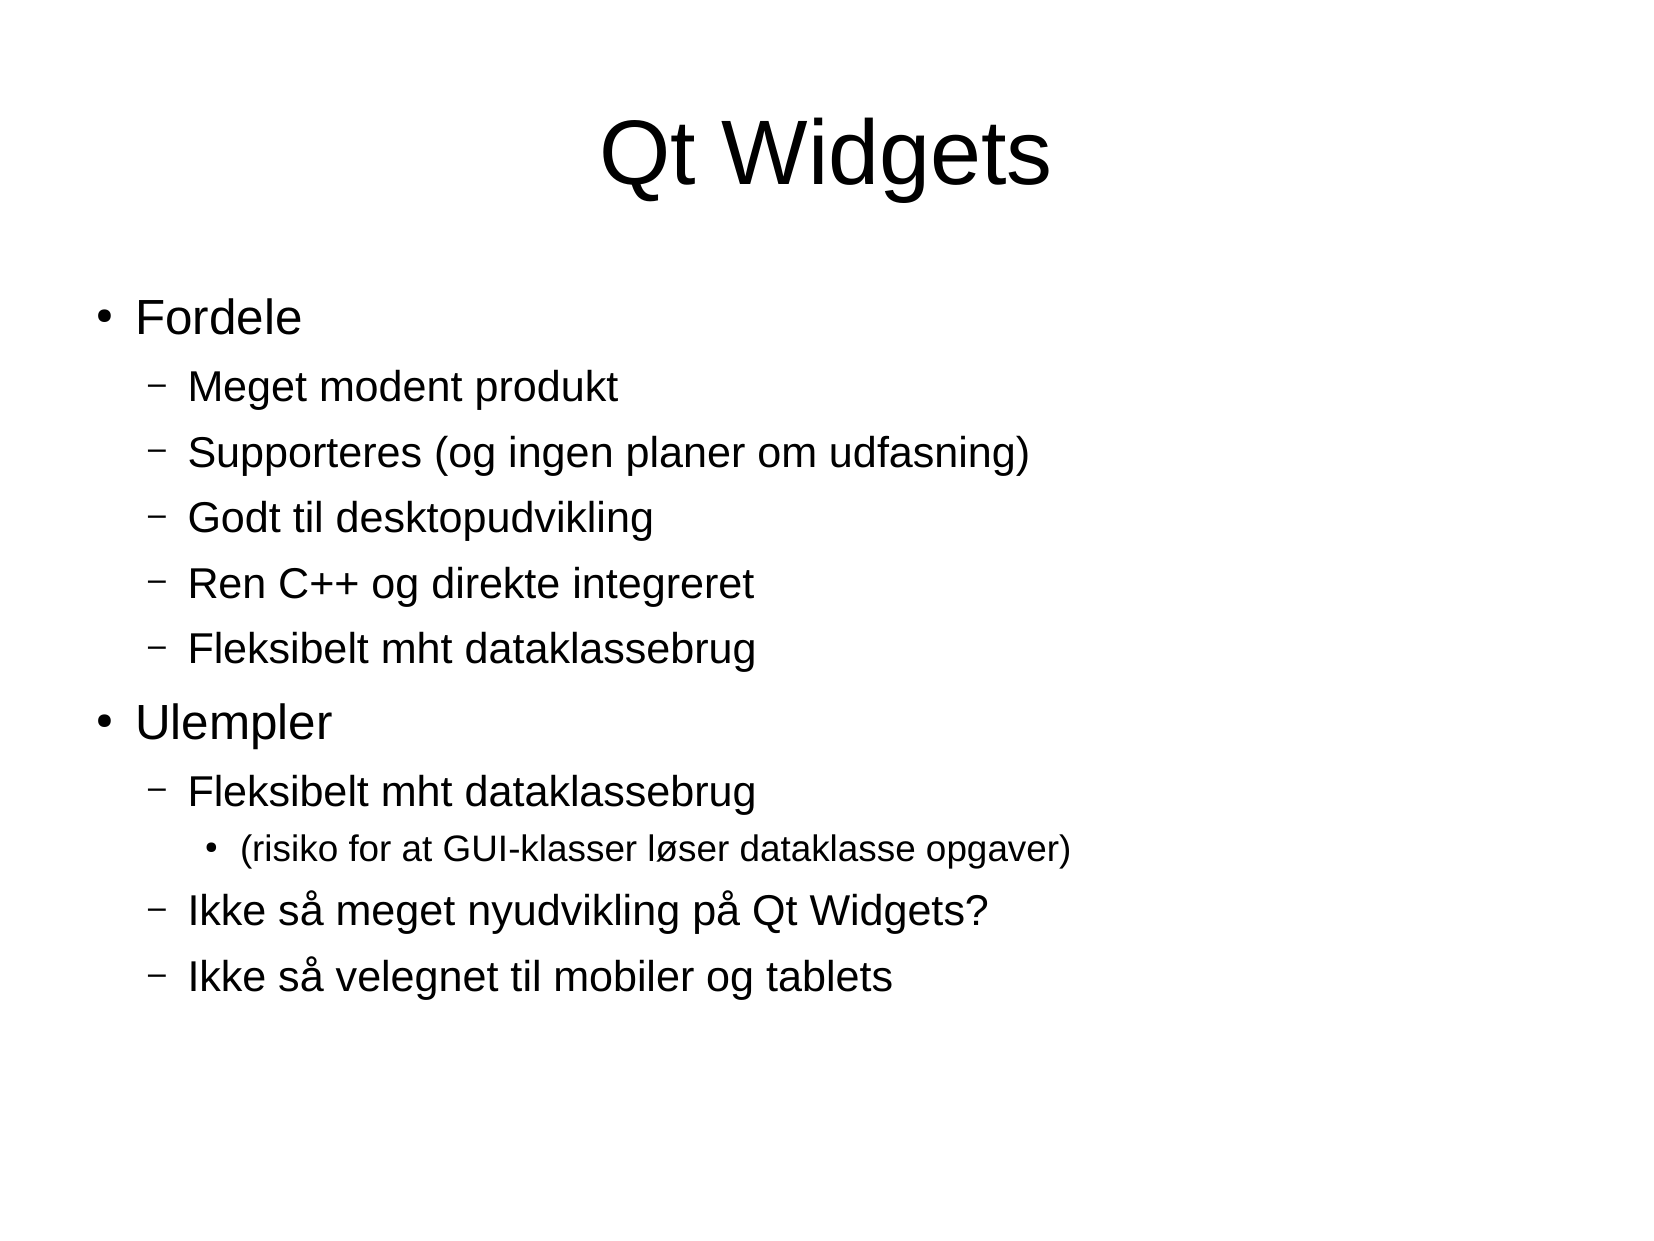

# Qt Widgets
Fordele
Meget modent produkt
Supporteres (og ingen planer om udfasning)
Godt til desktopudvikling
Ren C++ og direkte integreret
Fleksibelt mht dataklassebrug
Ulempler
Fleksibelt mht dataklassebrug
(risiko for at GUI-klasser løser dataklasse opgaver)
Ikke så meget nyudvikling på Qt Widgets?
Ikke så velegnet til mobiler og tablets